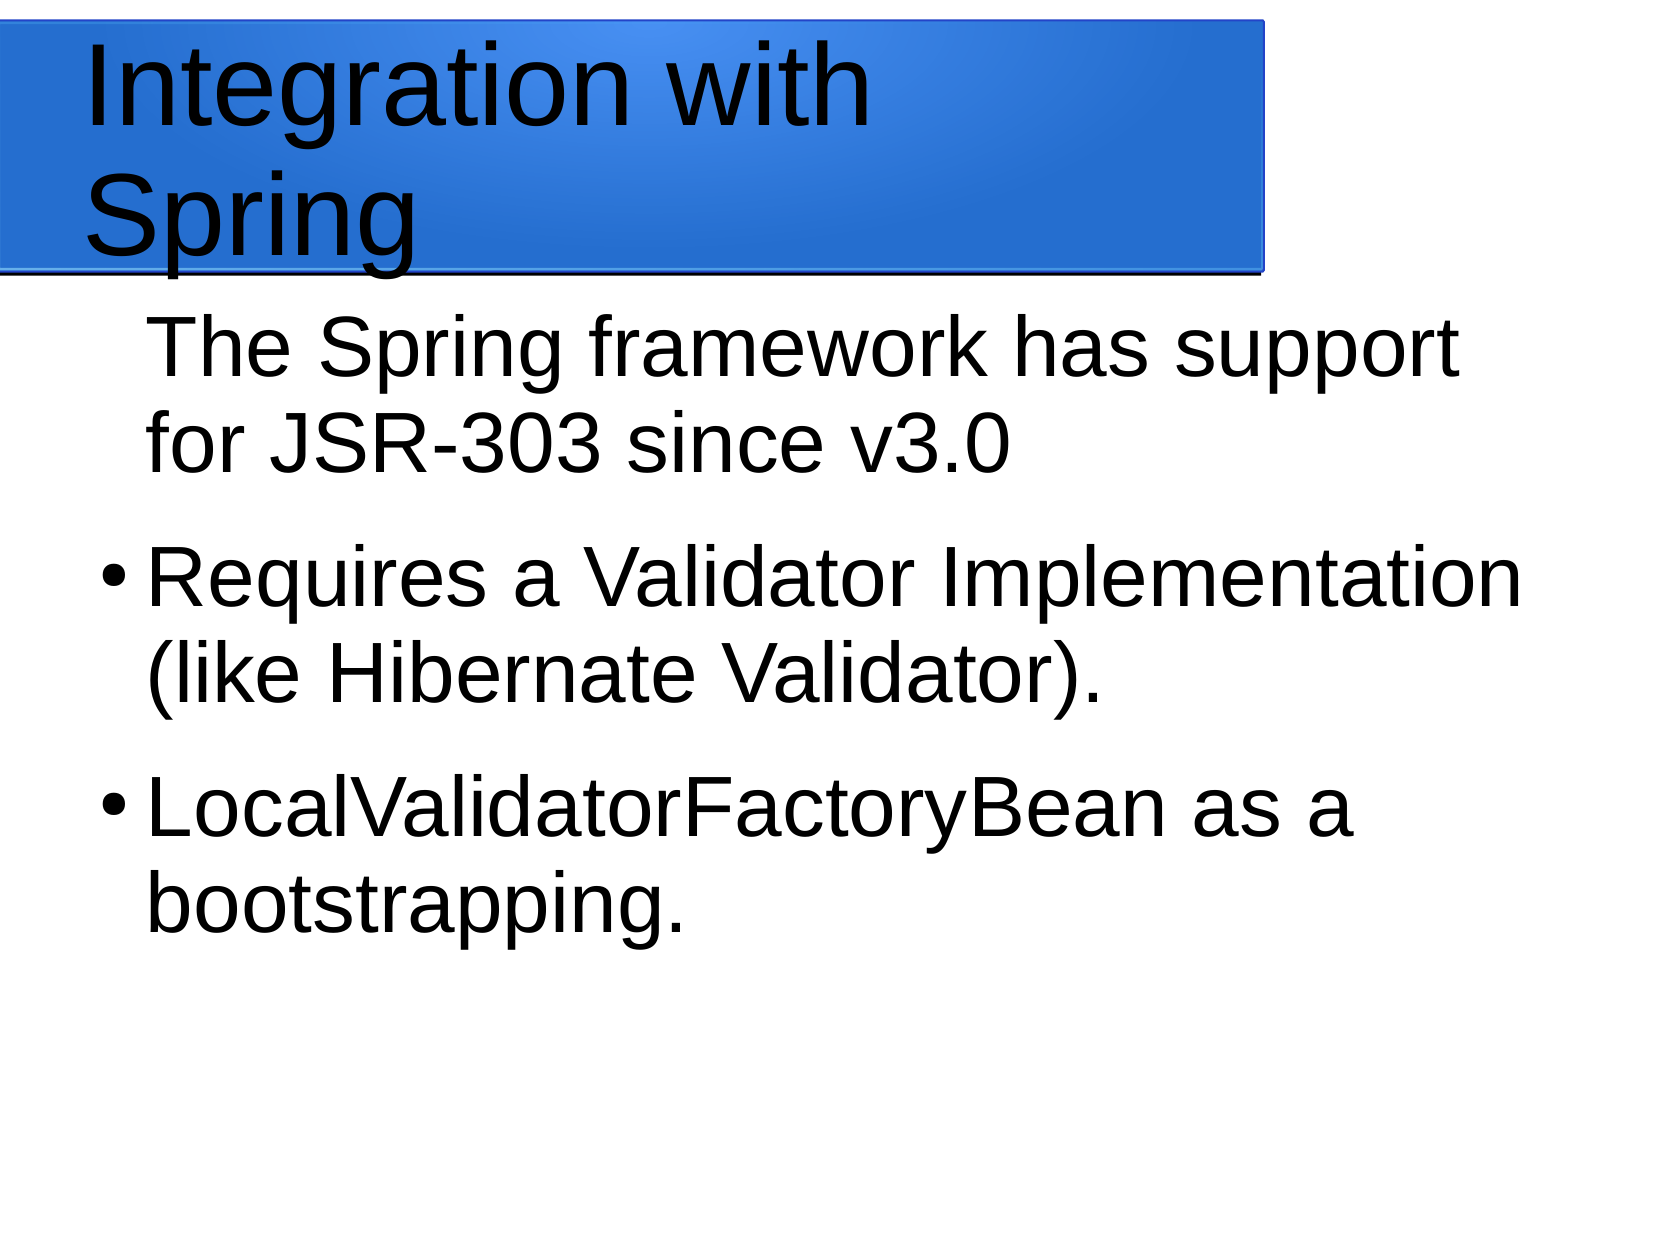

# Integration with Spring
The Spring framework has support for JSR-303 since v3.0
Requires a Validator Implementation (like Hibernate Validator).
LocalValidatorFactoryBean as a bootstrapping.